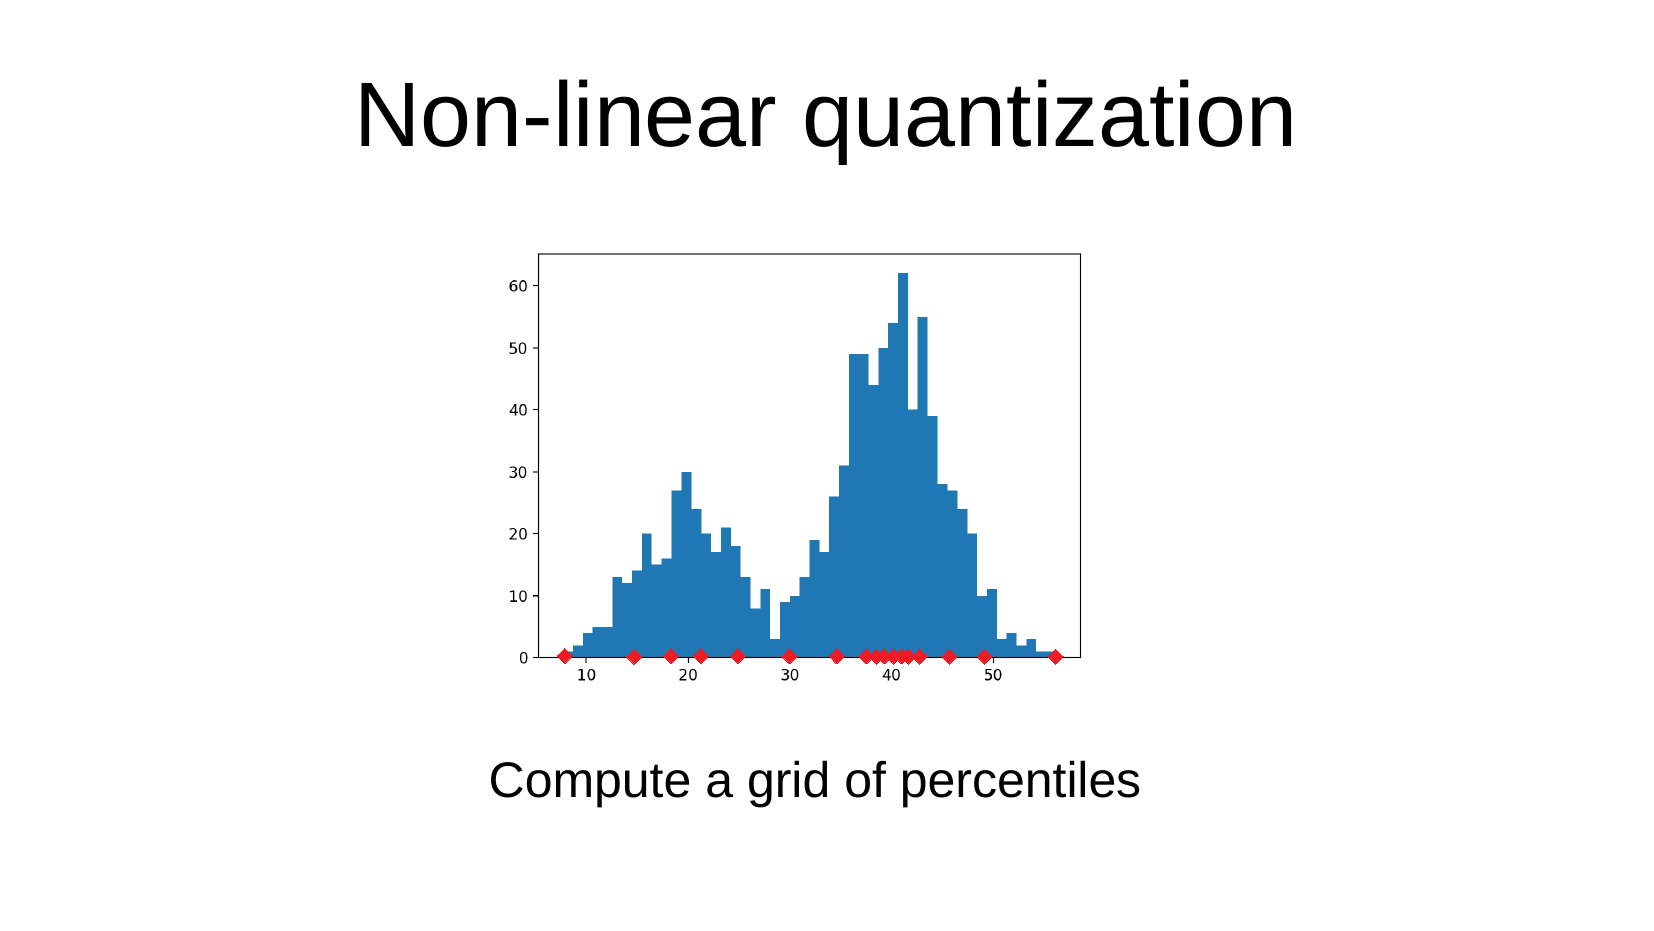

# Non-linear quantization
Compute a grid of percentiles